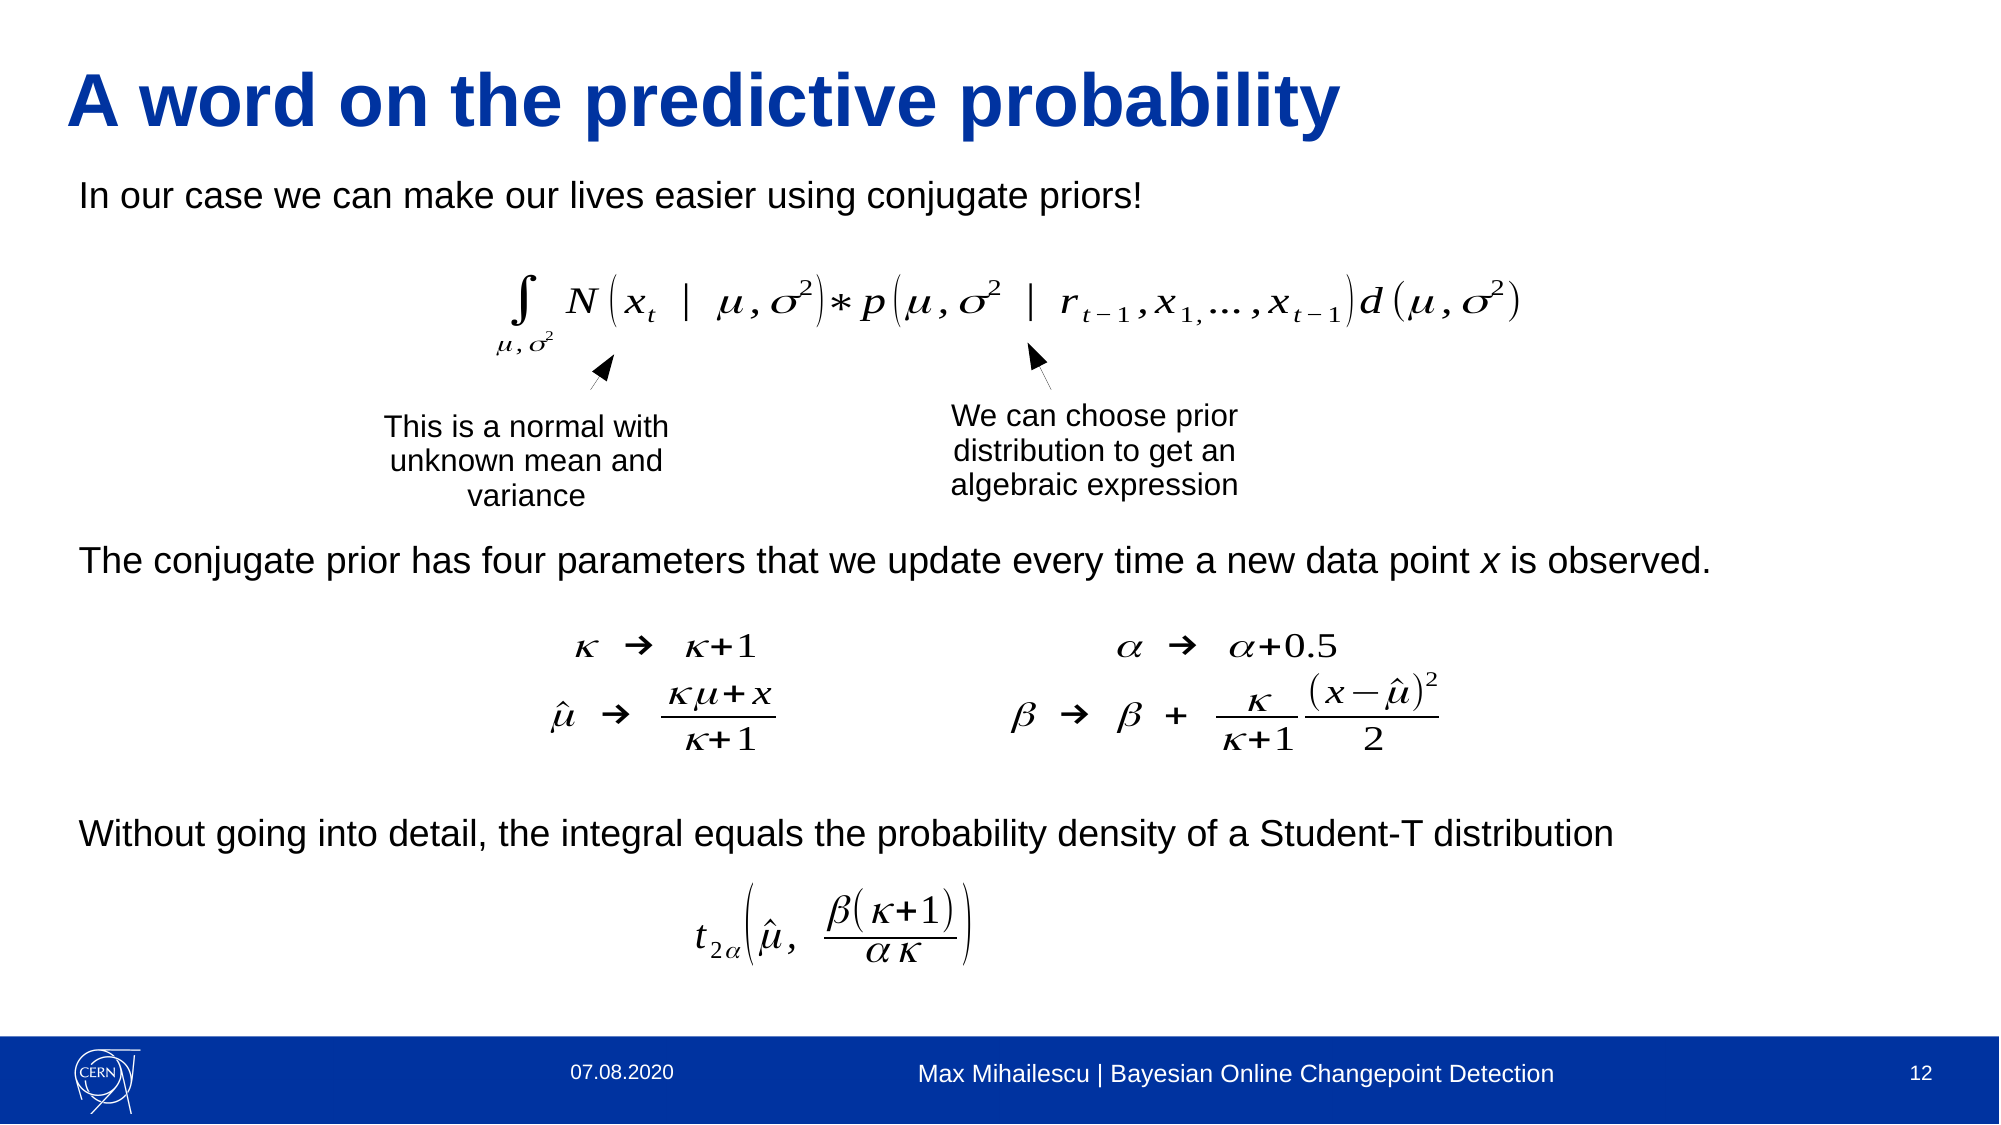

A word on the predictive probability
In our case we can make our lives easier using conjugate priors!
We can choose prior distribution to get an algebraic expression
This is a normal with unknown mean and variance
The conjugate prior has four parameters that we update every time a new data point x is observed.
Without going into detail, the integral equals the probability density of a Student-T distribution
07.08.2020
Max Mihailescu | Bayesian Online Changepoint Detection